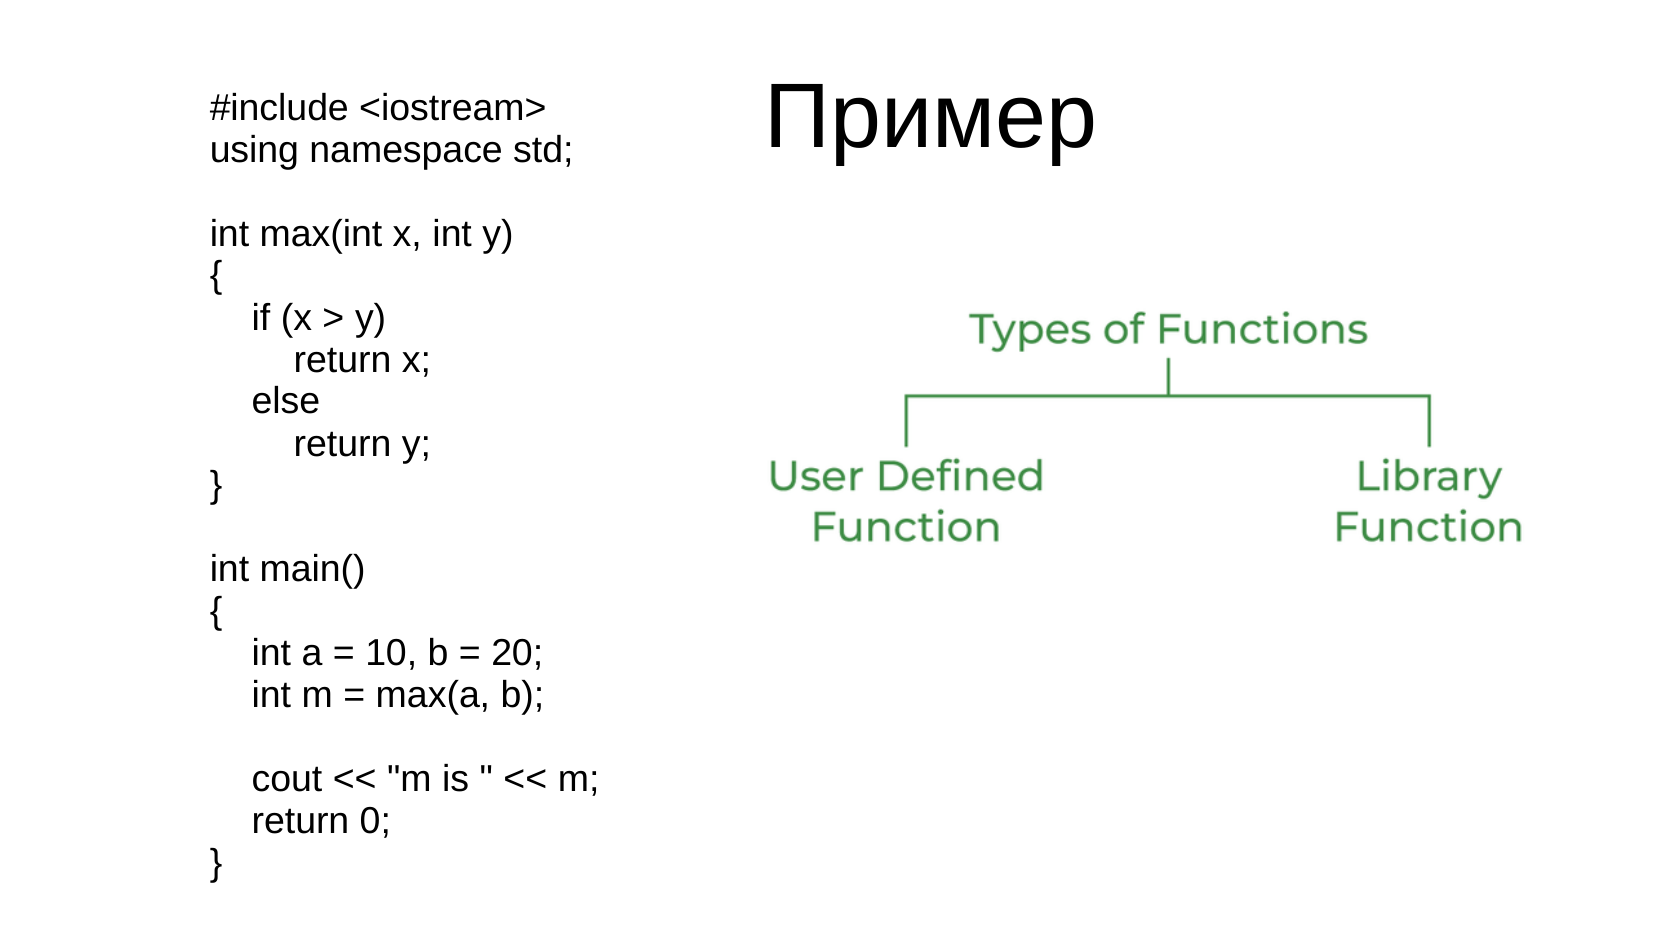

Пример
#include <iostream>
using namespace std;
int max(int x, int y)
{
 if (x > y)
 return x;
 else
 return y;
}
int main()
{
 int a = 10, b = 20;
 int m = max(a, b);
 cout << "m is " << m;
 return 0;
}